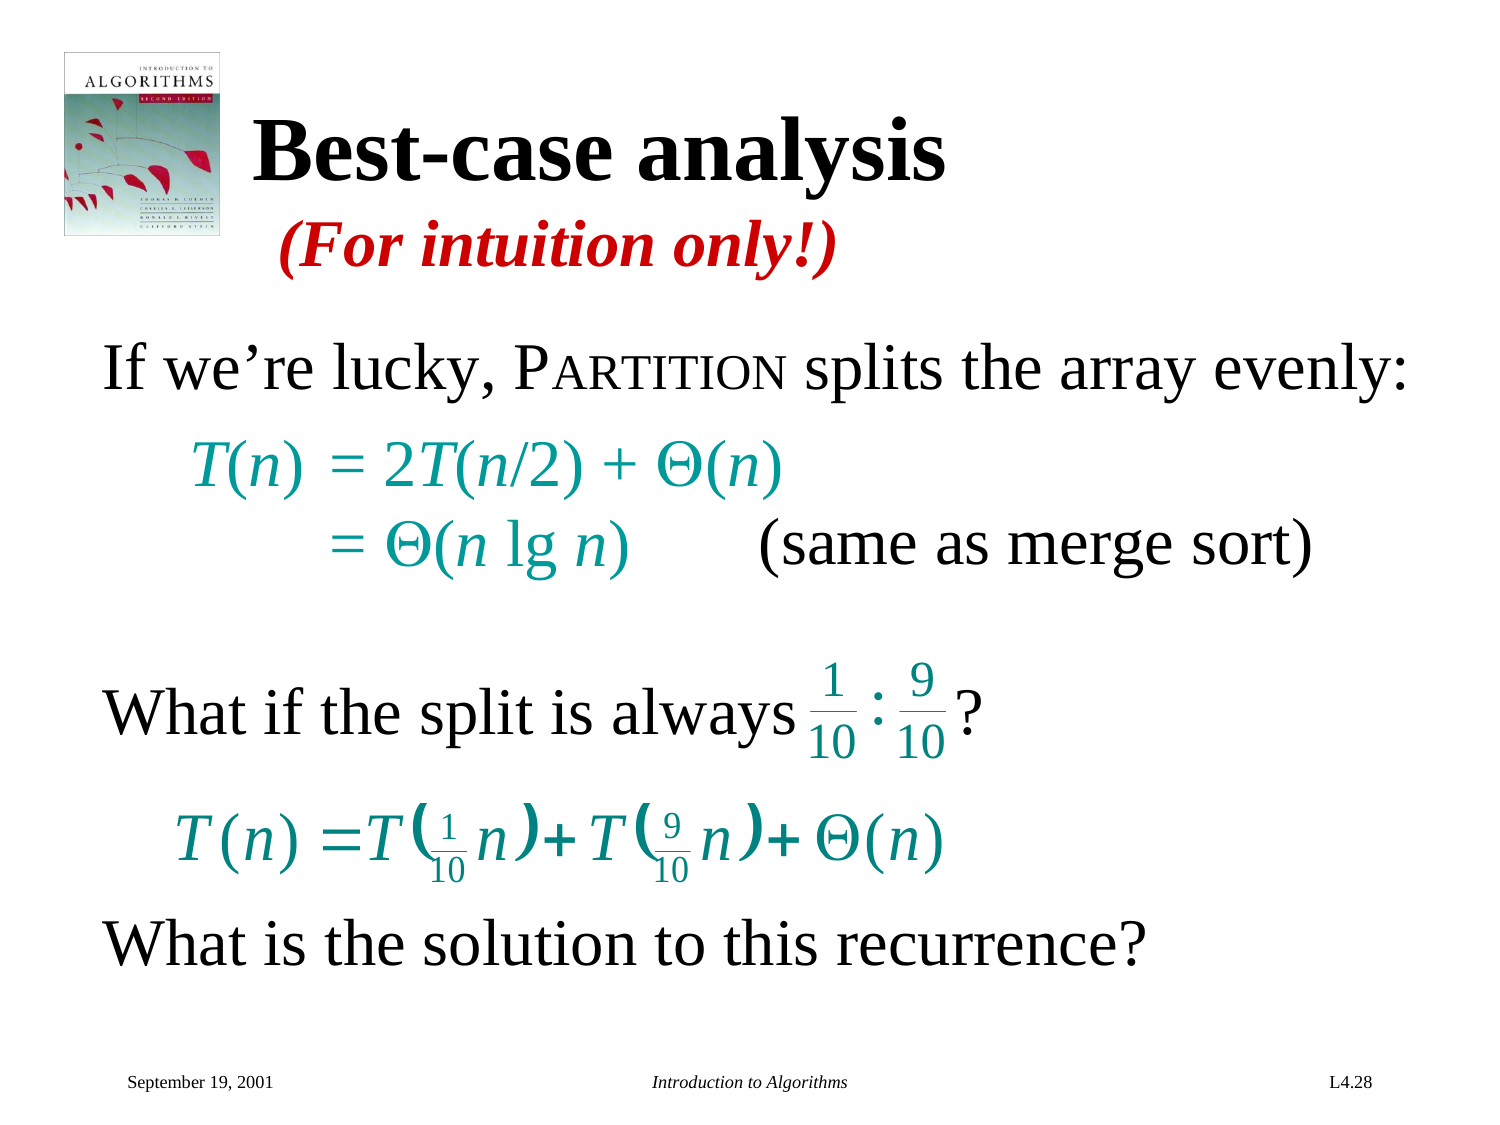

# Best-case analysis
(For intuition only!)
If we’re lucky, PARTITION splits the array evenly:
T(n)	= 2T(n/2) + (n)
	= (n lg n)
(same as merge sort)
What if the split is always
?
What is the solution to this recurrence?
September 19, 2001
Introduction to Algorithms
L4.